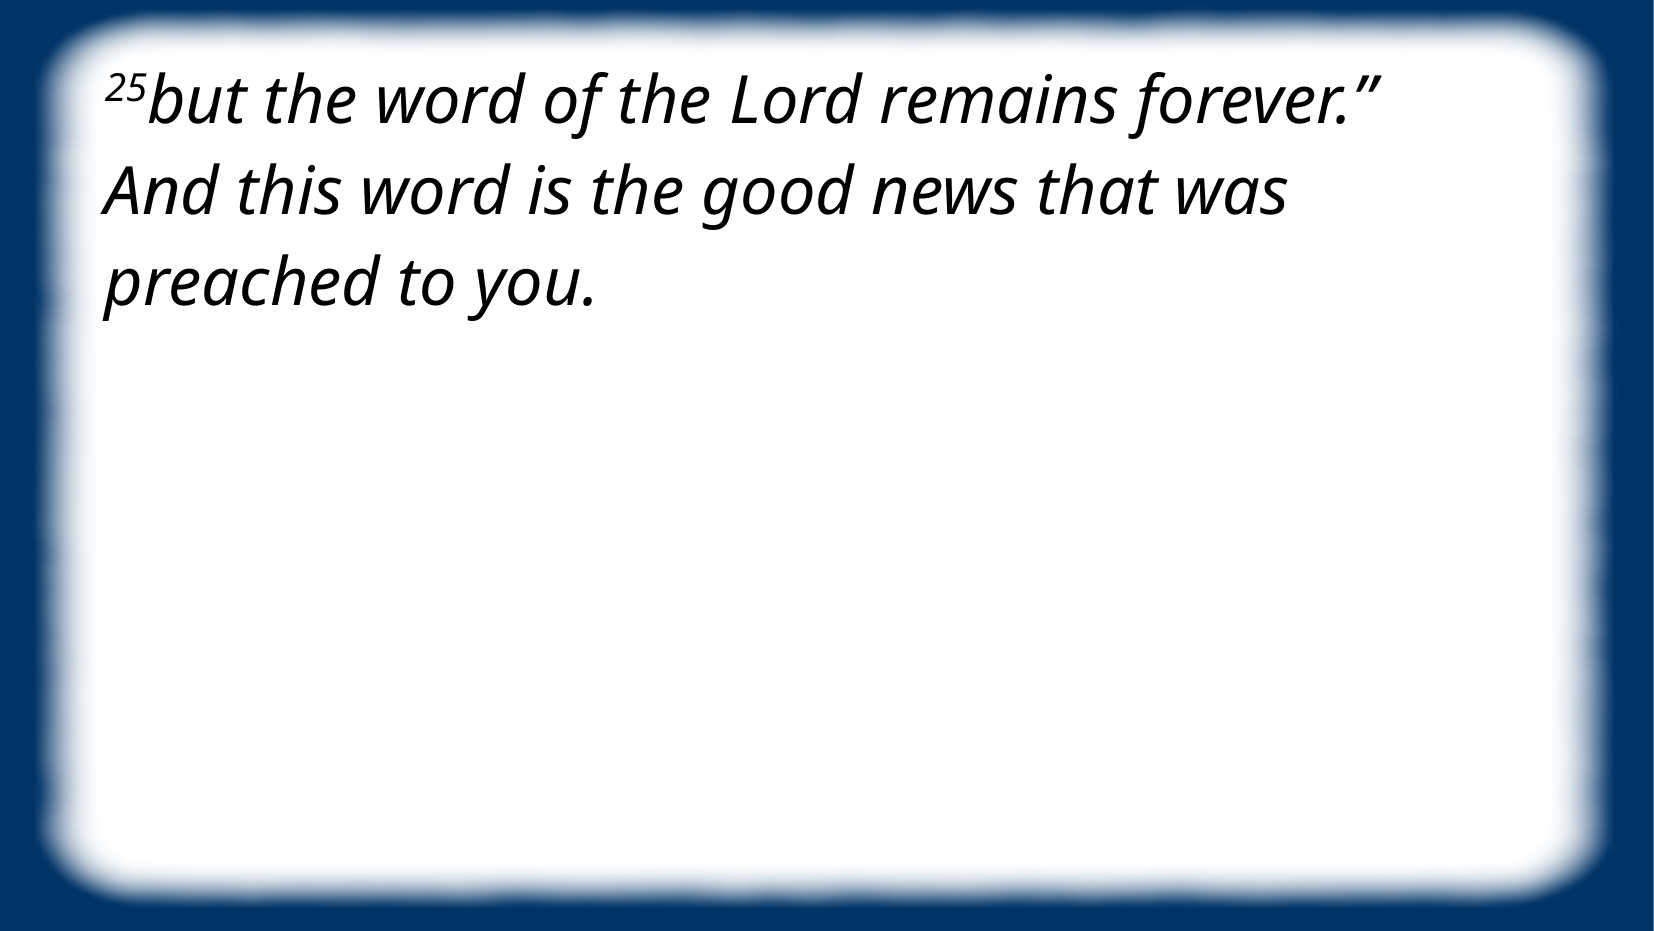

25but the word of the Lord remains forever.”
And this word is the good news that was preached to you.